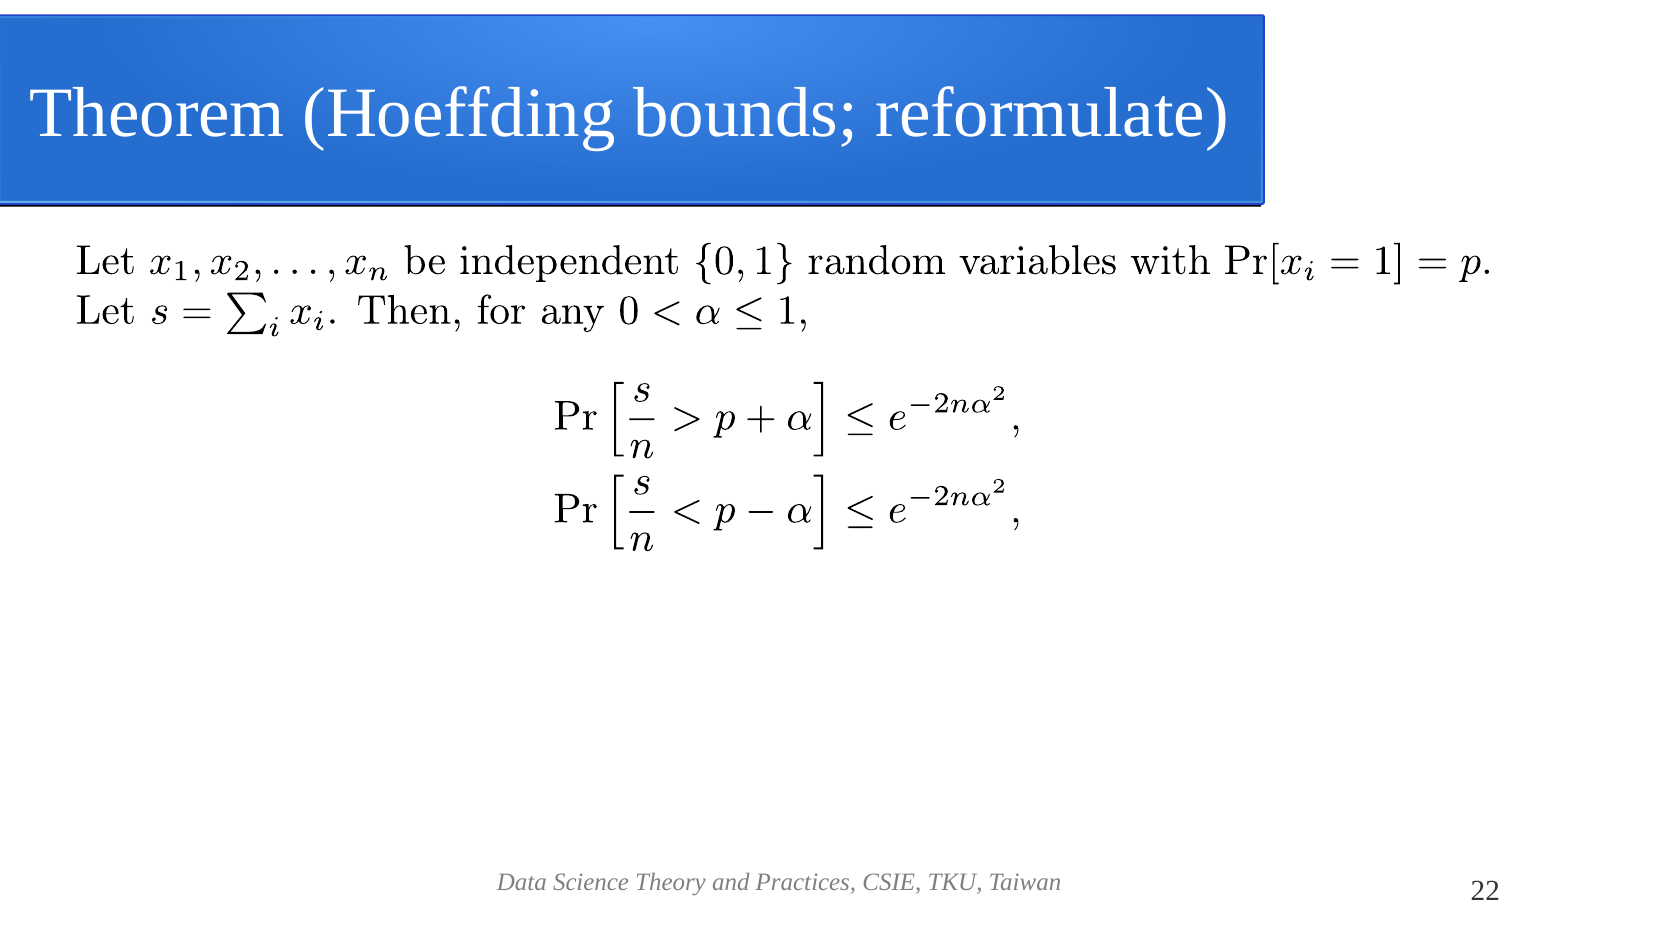

# Theorem (Hoeffding bounds; reformulate)
Data Science Theory and Practices, CSIE, TKU, Taiwan
22